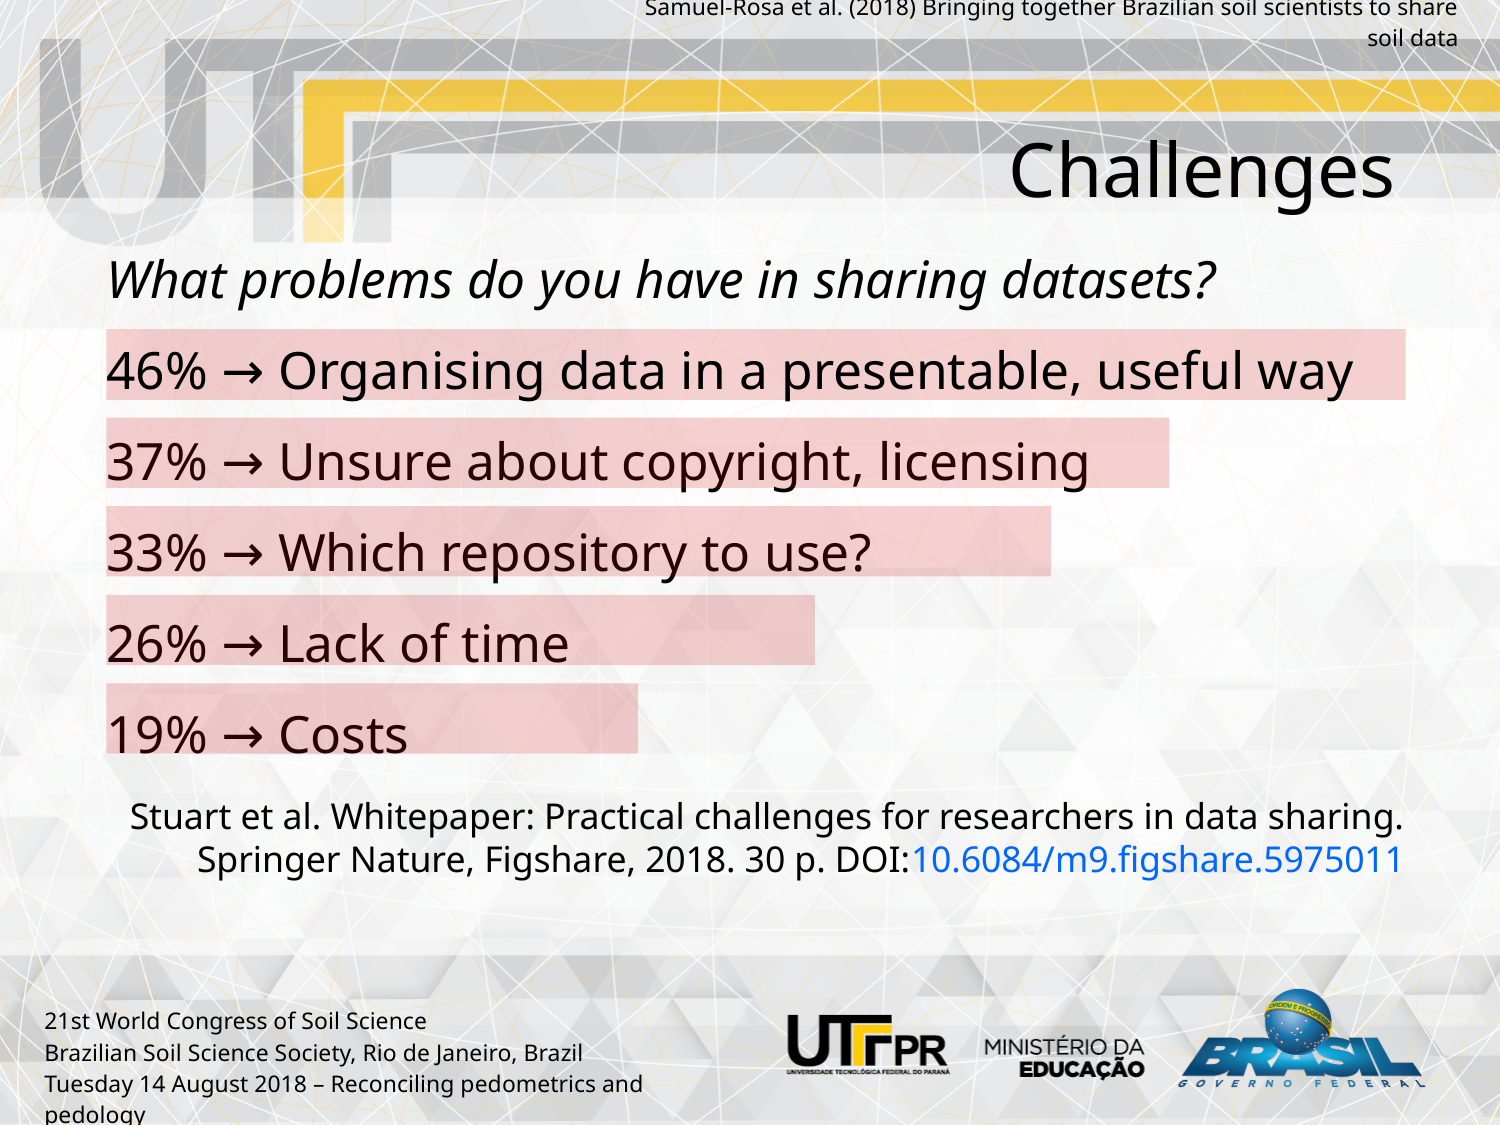

Samuel-Rosa et al. (2018) Bringing together Brazilian soil scientists to share soil data
# Challenges
What problems do you have in sharing datasets?
46% → Organising data in a presentable, useful way
37% → Unsure about copyright, licensing
33% → Which repository to use?
26% → Lack of time
19% → Costs
Stuart et al. Whitepaper: Practical challenges for researchers in data sharing. Springer Nature, Figshare, 2018. 30 p. DOI:10.6084/m9.figshare.5975011
21st World Congress of Soil Science
Brazilian Soil Science Society, Rio de Janeiro, Brazil
Tuesday 14 August 2018 – Reconciling pedometrics and pedology